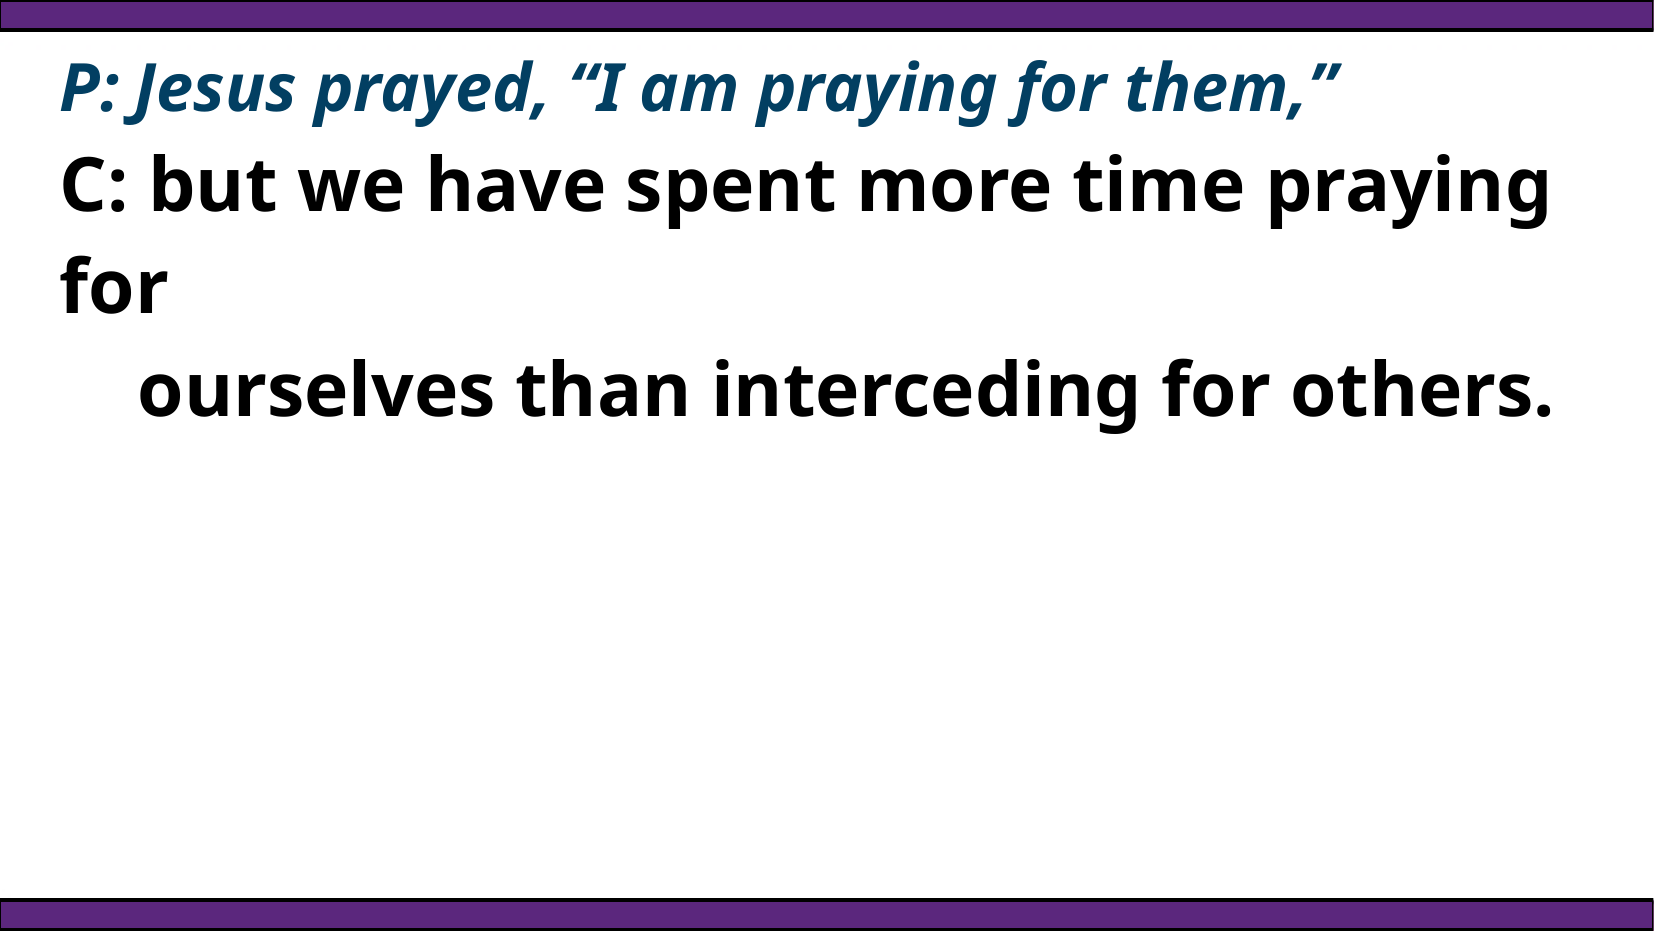

P:	Jesus prayed, “I am praying for them,”
C: but we have spent more time praying for
 ourselves than interceding for others.